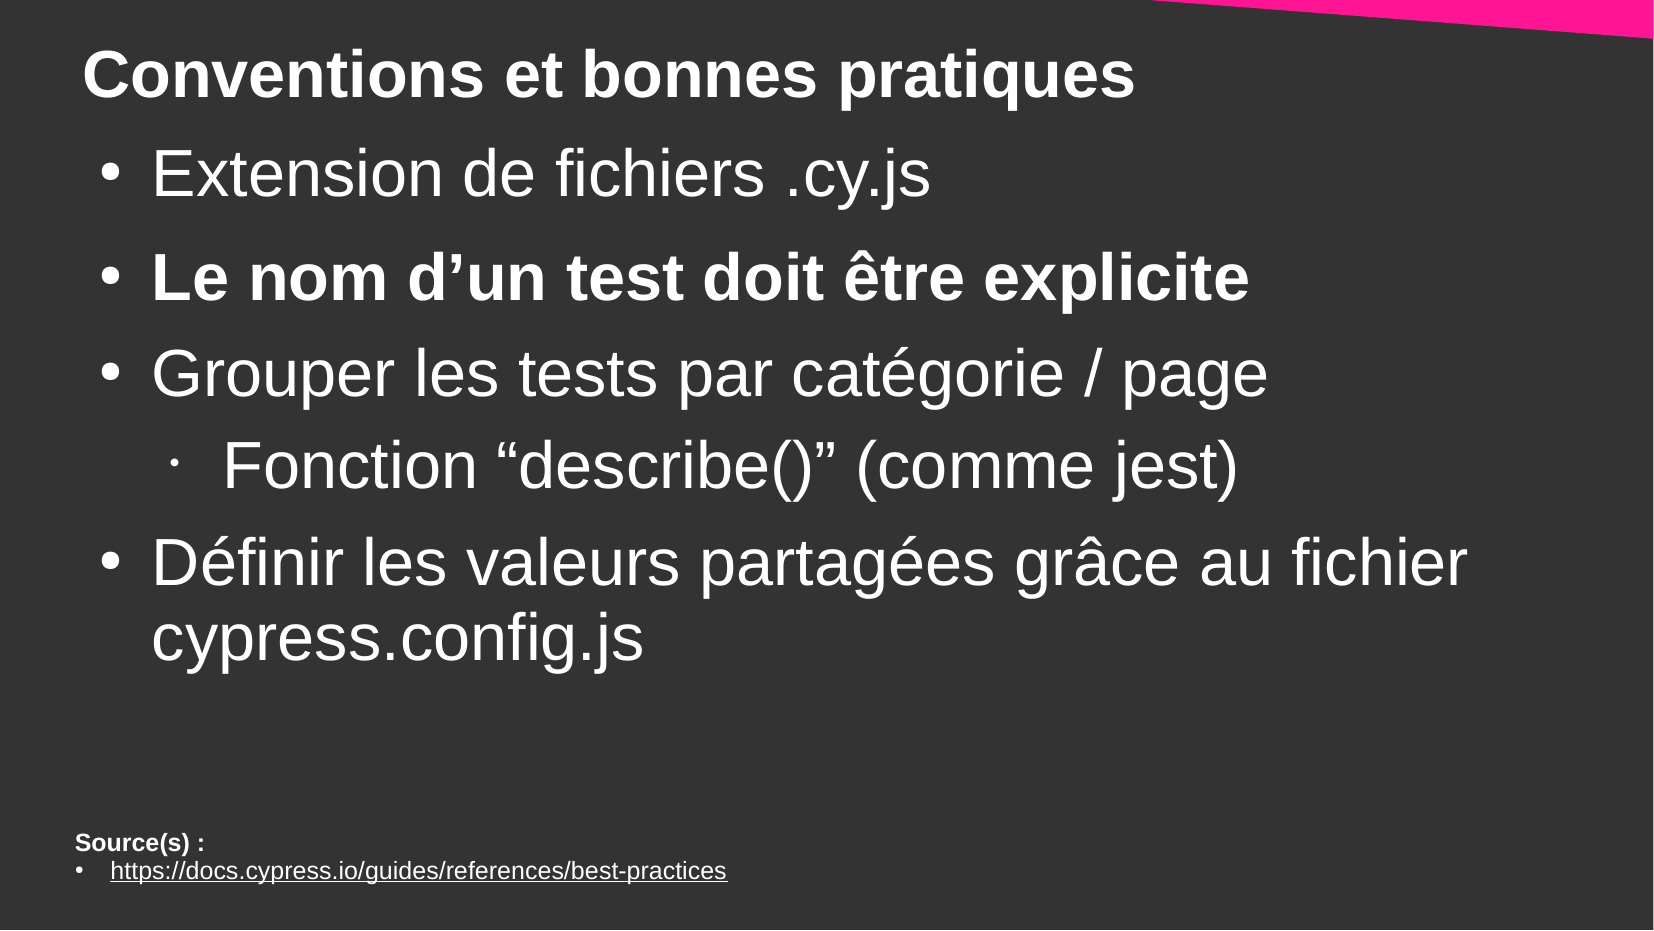

# Conventions et bonnes pratiques
Extension de fichiers .cy.js
Le nom d’un test doit être explicite
Grouper les tests par catégorie / page
Fonction “describe()” (comme jest)
Définir les valeurs partagées grâce au fichier cypress.config.js
Source(s) :
https://docs.cypress.io/guides/references/best-practices